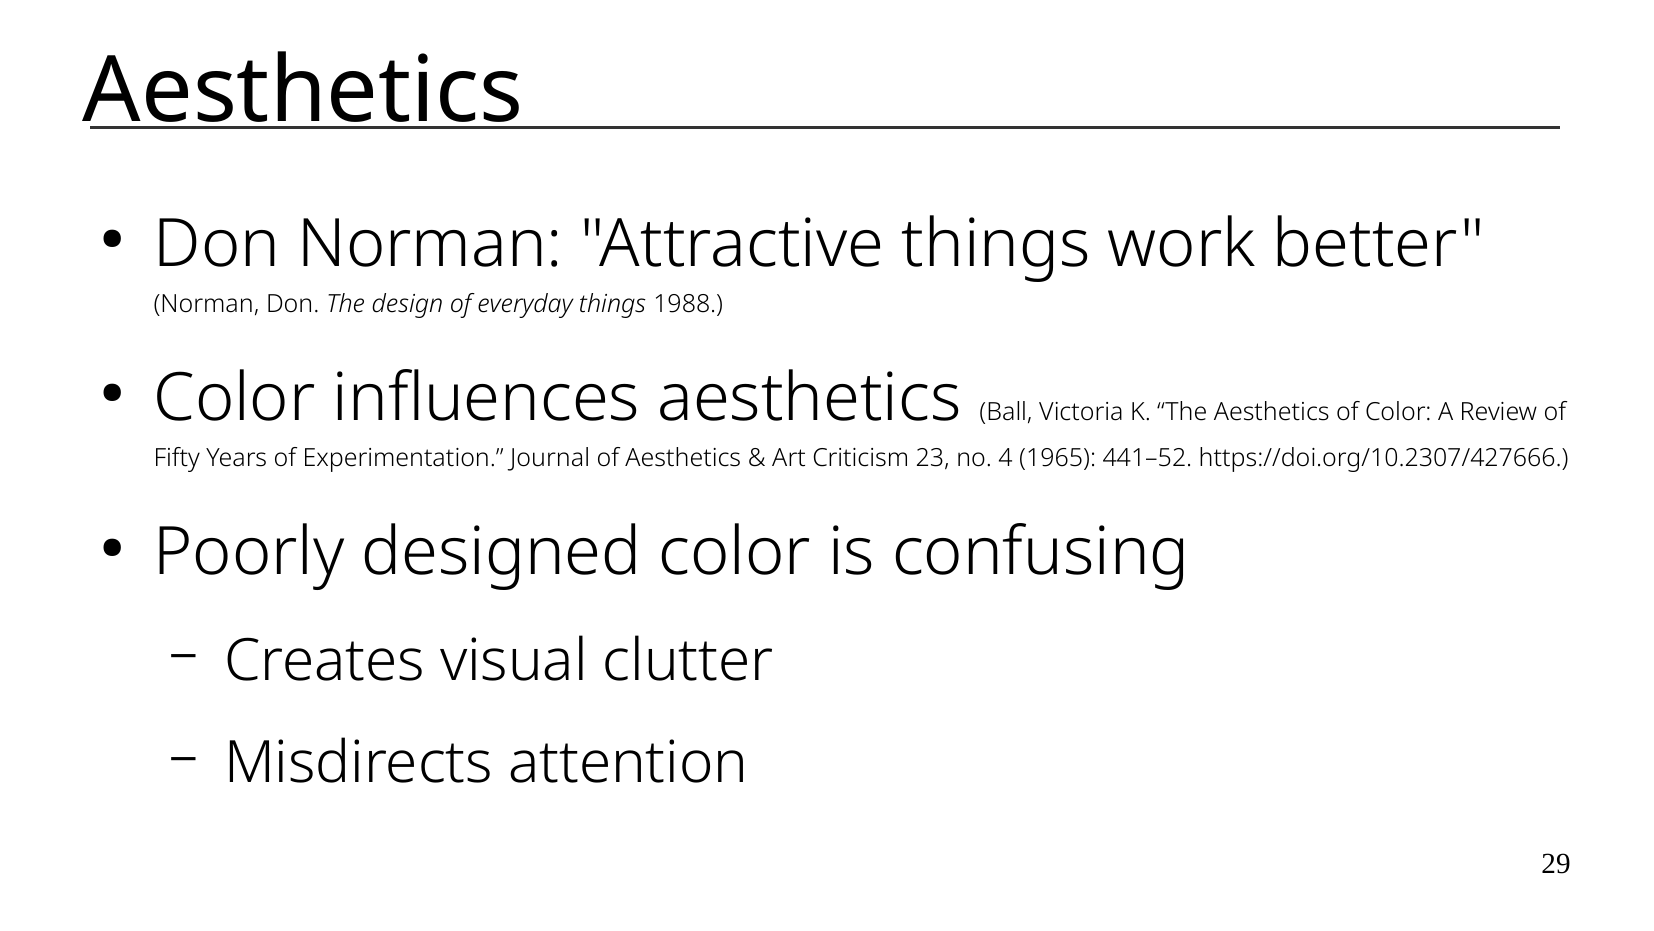

# Aesthetics
Don Norman: "Attractive things work better" (Norman, Don. The design of everyday things 1988.)
Color influences aesthetics (Ball, Victoria K. “The Aesthetics of Color: A Review of Fifty Years of Experimentation.” Journal of Aesthetics & Art Criticism 23, no. 4 (1965): 441–52. https://doi.org/10.2307/427666.)
Poorly designed color is confusing
Creates visual clutter
Misdirects attention
29